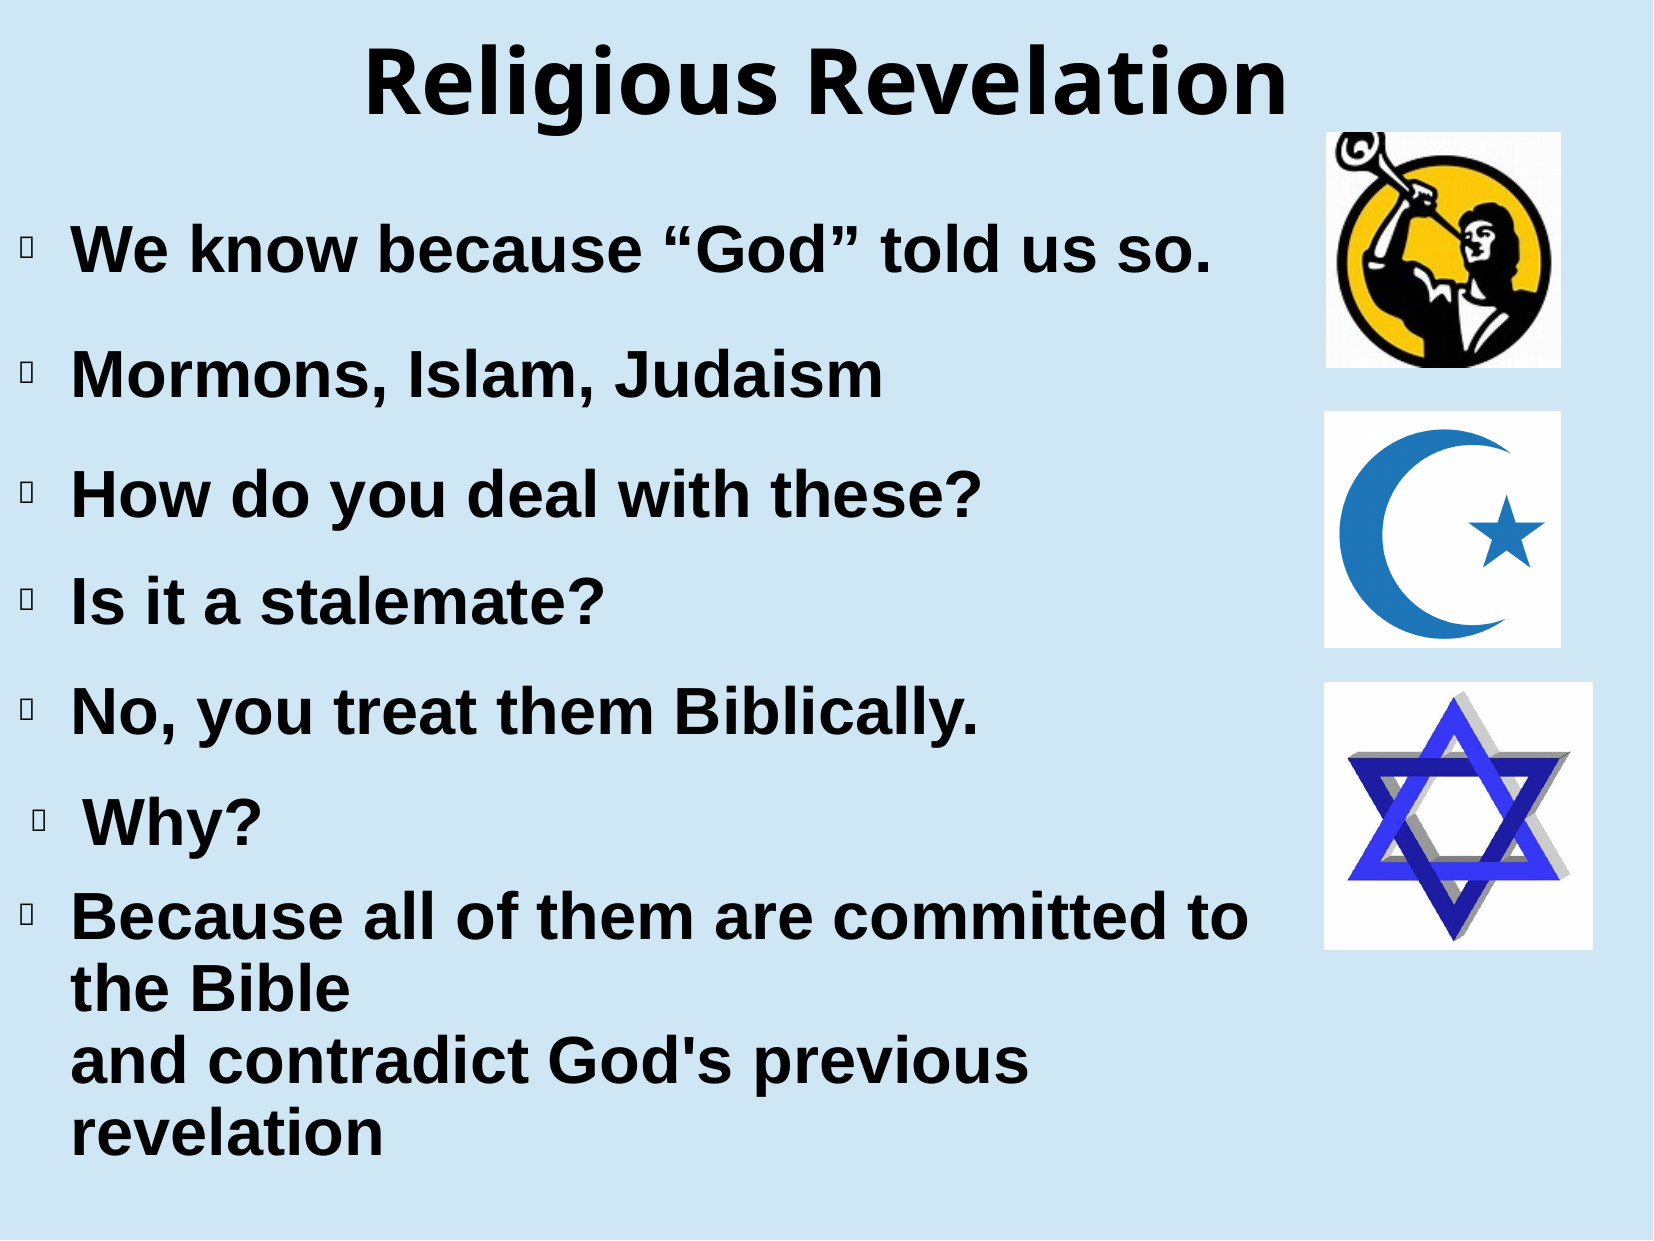

# Religious Revelation
We know because “God” told us so.
Mormons, Islam, Judaism
How do you deal with these?
Is it a stalemate?
No, you treat them Biblically.
Why?
Because all of them are committed to the Bible
and contradict God's previous
revelation